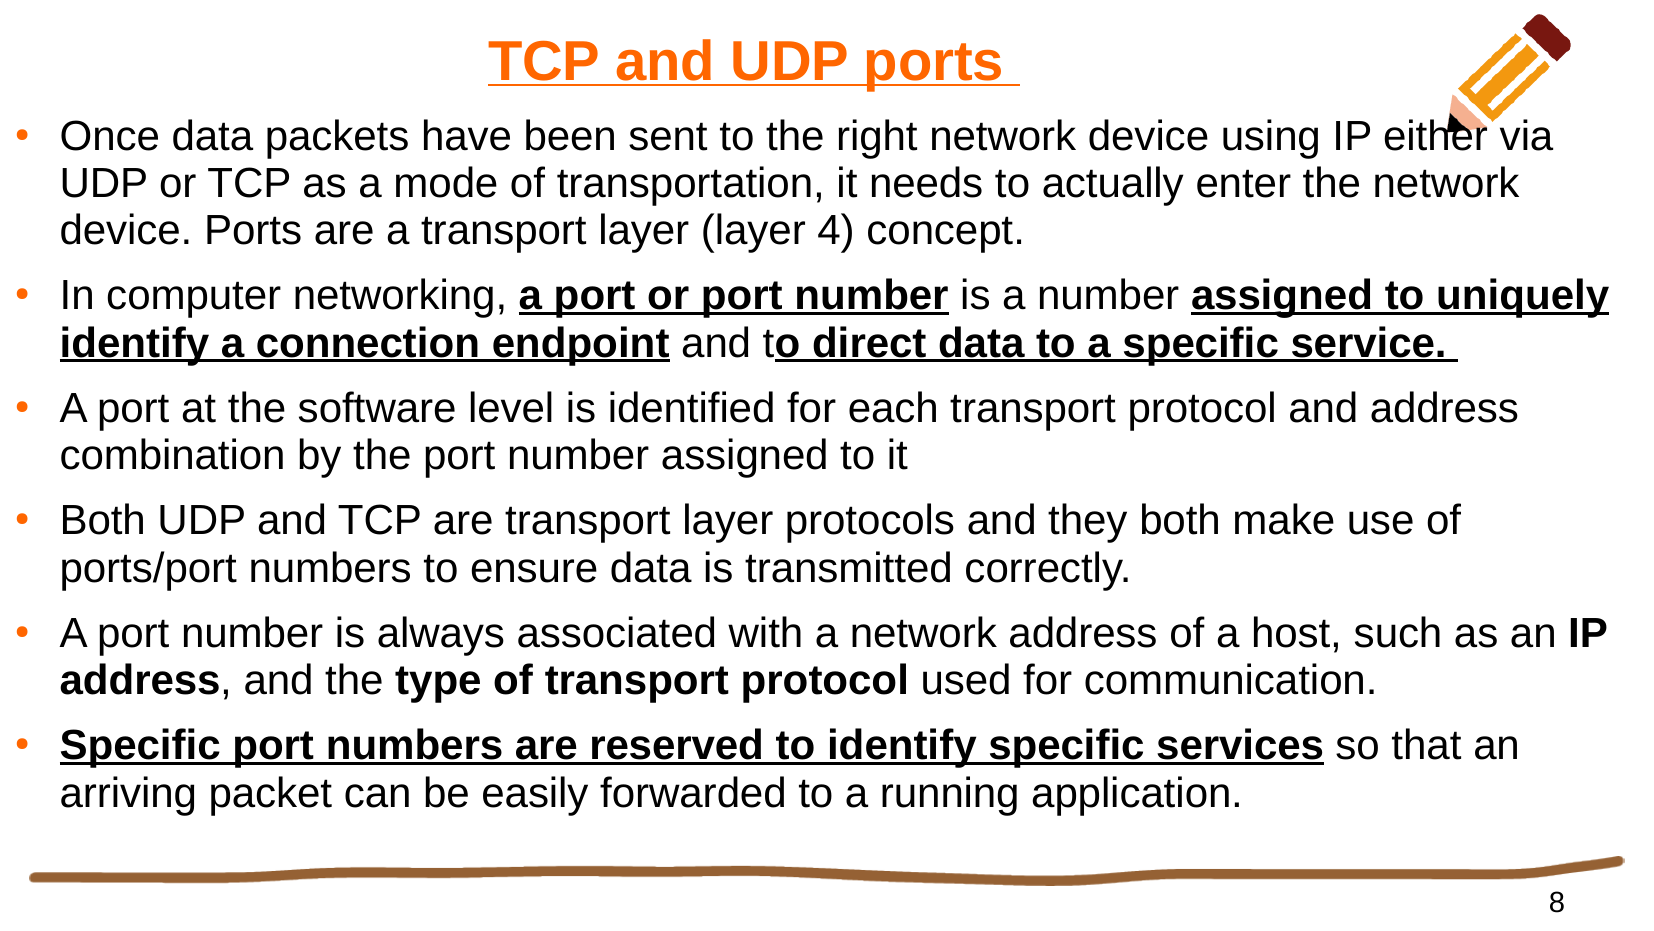

# TCP and UDP ports
Once data packets have been sent to the right network device using IP either via UDP or TCP as a mode of transportation, it needs to actually enter the network device. Ports are a transport layer (layer 4) concept.
In computer networking, a port or port number is a number assigned to uniquely identify a connection endpoint and to direct data to a specific service.
A port at the software level is identified for each transport protocol and address combination by the port number assigned to it
Both UDP and TCP are transport layer protocols and they both make use of ports/port numbers to ensure data is transmitted correctly.
A port number is always associated with a network address of a host, such as an IP address, and the type of transport protocol used for communication.
Specific port numbers are reserved to identify specific services so that an arriving packet can be easily forwarded to a running application.
8